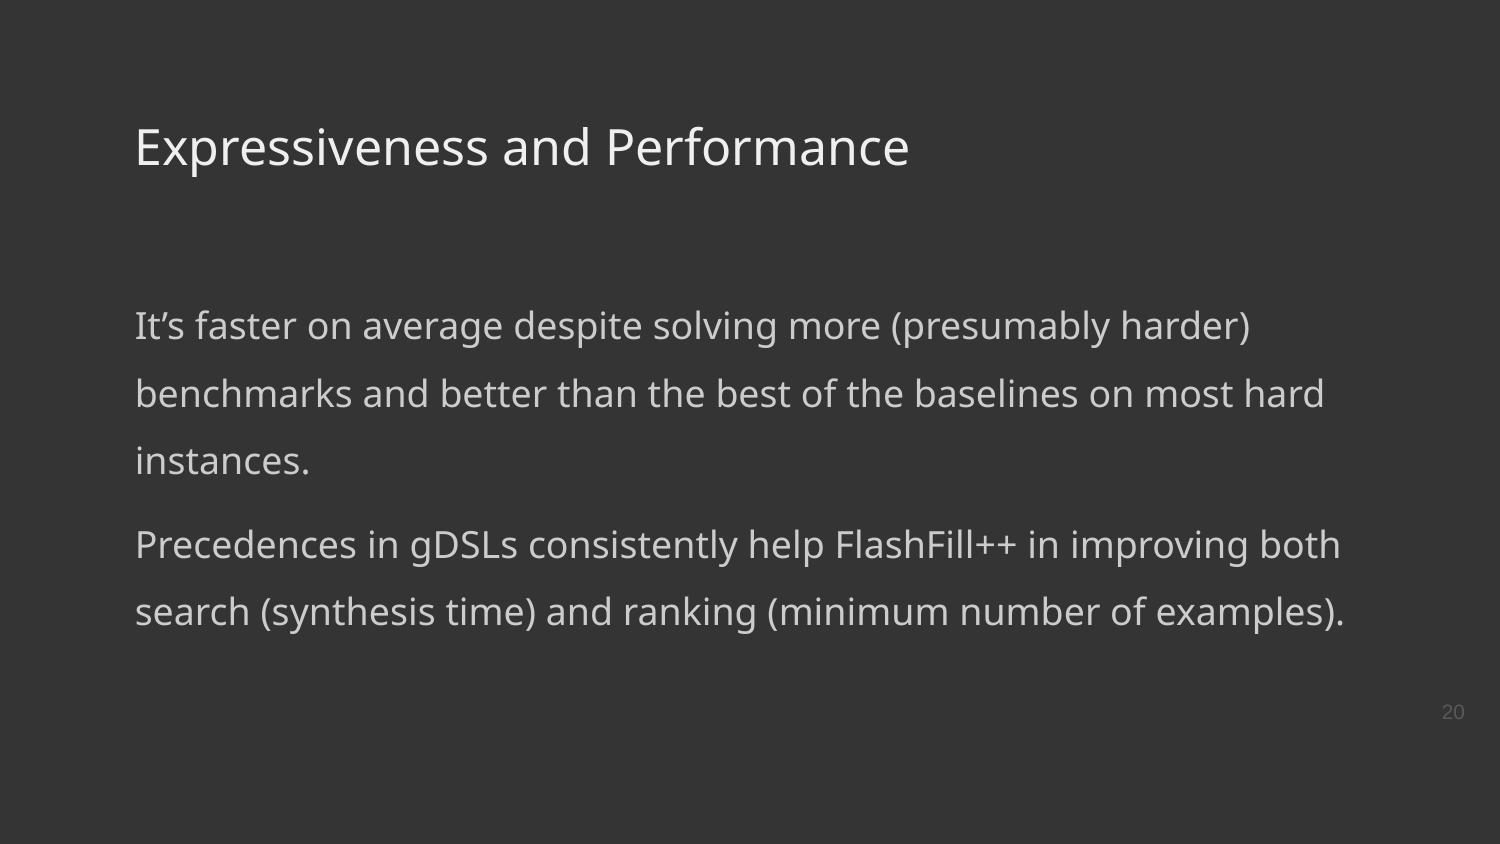

1600 x 800
Expressiveness and Performance
1600 x 800
1600 x 800
It’s faster on average despite solving more (presumably harder) benchmarks and better than the best of the baselines on most hard instances.
Precedences in gDSLs consistently help FlashFill++ in improving both search (synthesis time) and ranking (minimum number of examples).